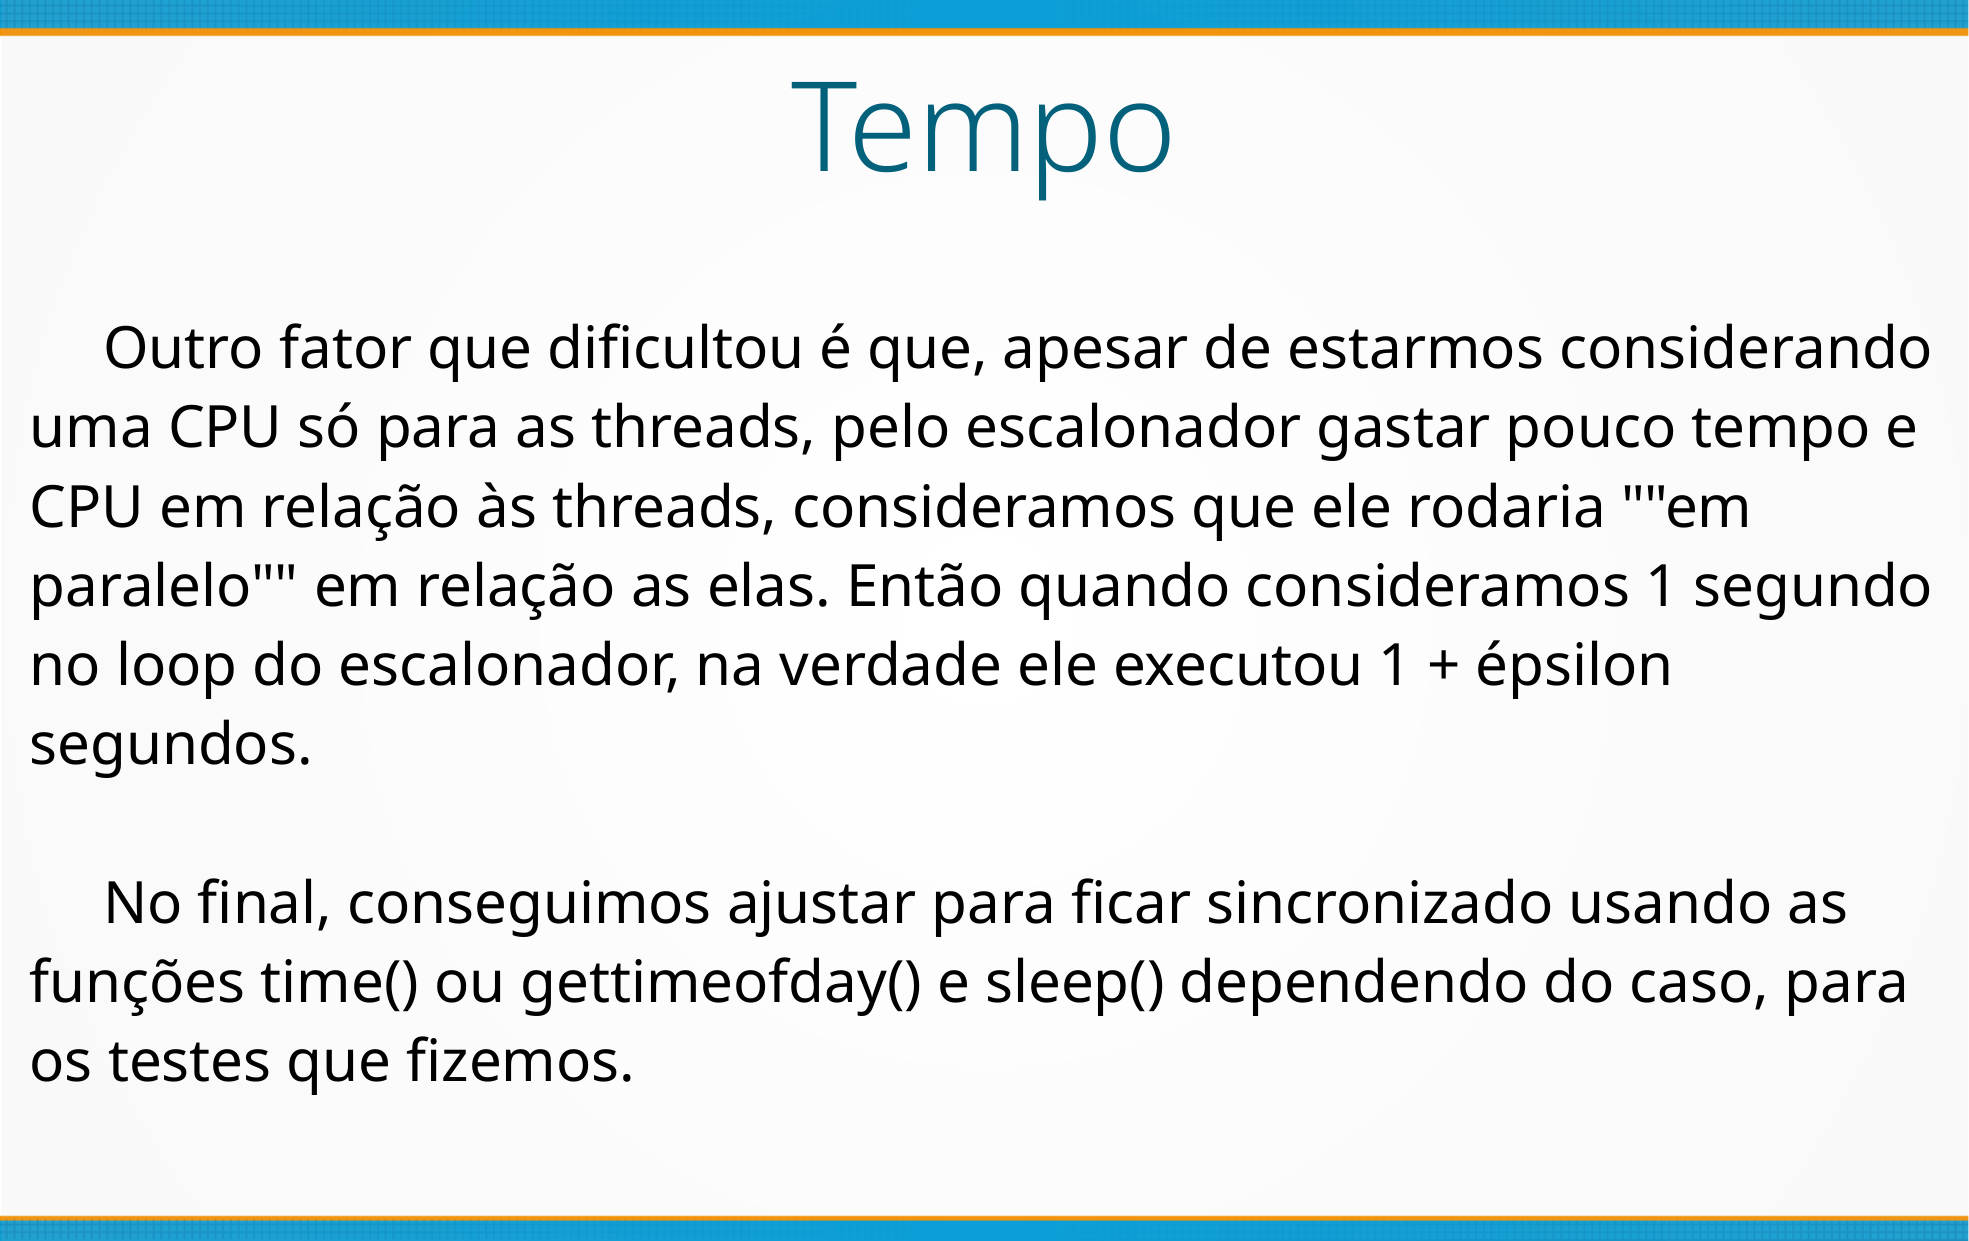

# Tempo
	Outro fator que dificultou é que, apesar de estarmos considerando uma CPU só para as threads, pelo escalonador gastar pouco tempo e CPU em relação às threads, consideramos que ele rodaria ""em paralelo"" em relação as elas. Então quando consideramos 1 segundo no loop do escalonador, na verdade ele executou 1 + épsilon segundos.
	No final, conseguimos ajustar para ficar sincronizado usando as funções time() ou gettimeofday() e sleep() dependendo do caso, para os testes que fizemos.